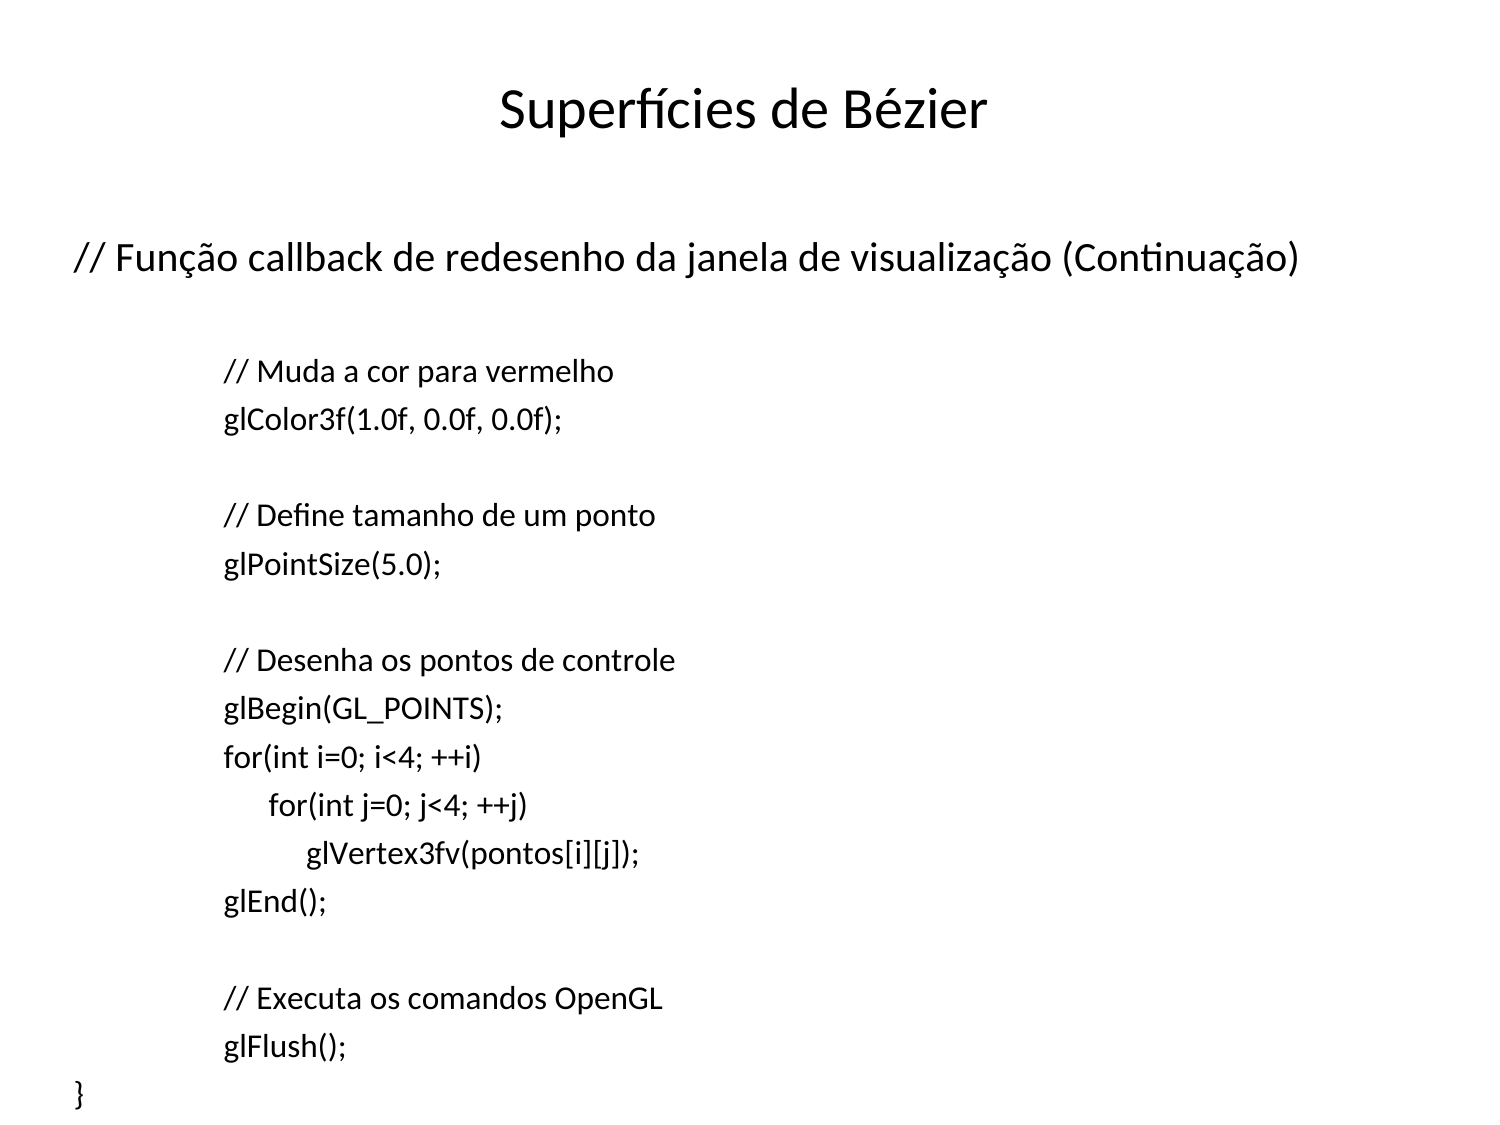

# Superfícies de Bézier
// Função callback de redesenho da janela de visualização (Continuação)
	// Muda a cor para vermelho
	glColor3f(1.0f, 0.0f, 0.0f);
	// Define tamanho de um ponto
	glPointSize(5.0);
	// Desenha os pontos de controle
	glBegin(GL_POINTS);
	for(int i=0; i<4; ++i)
	 for(int j=0; j<4; ++j)
	 glVertex3fv(pontos[i][j]);
	glEnd();
	// Executa os comandos OpenGL
	glFlush();
}